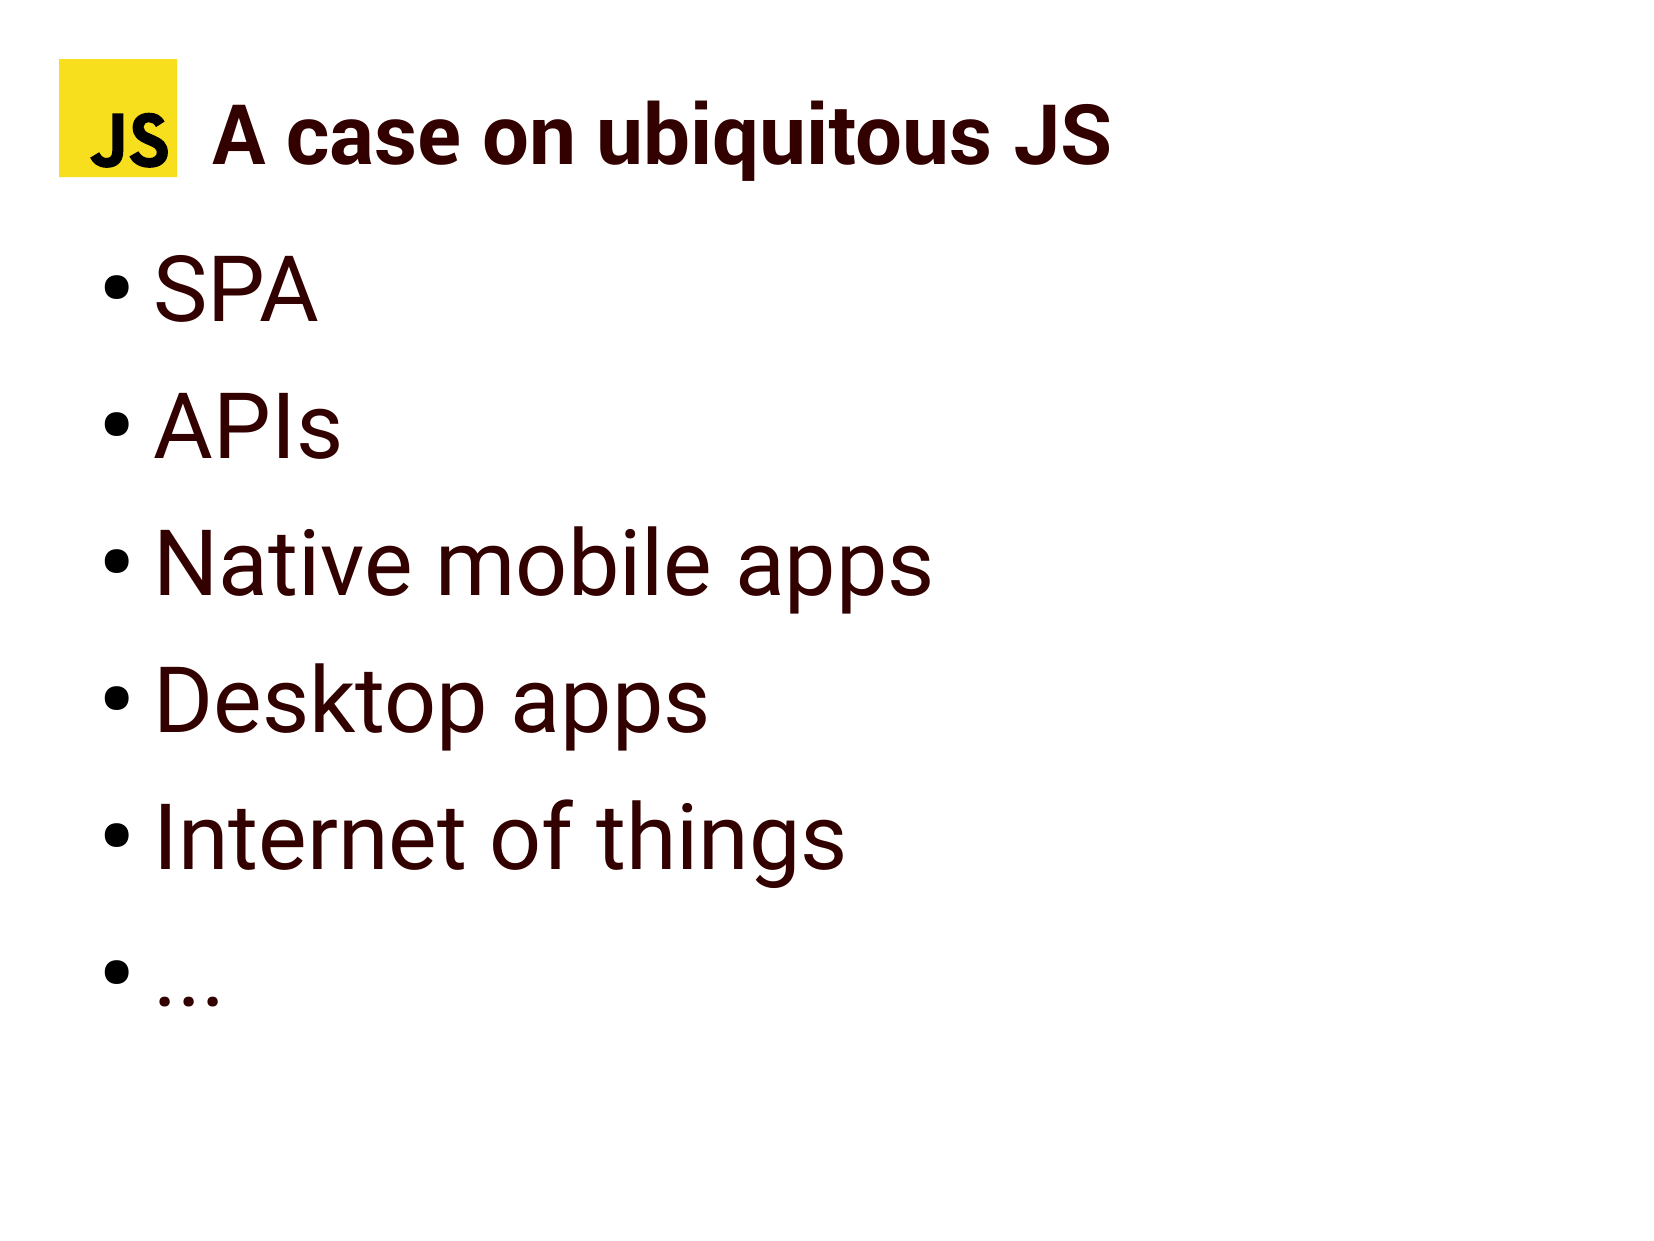

# A case on ubiquitous JS
SPA
APIs
Native mobile apps
Desktop apps
Internet of things
...